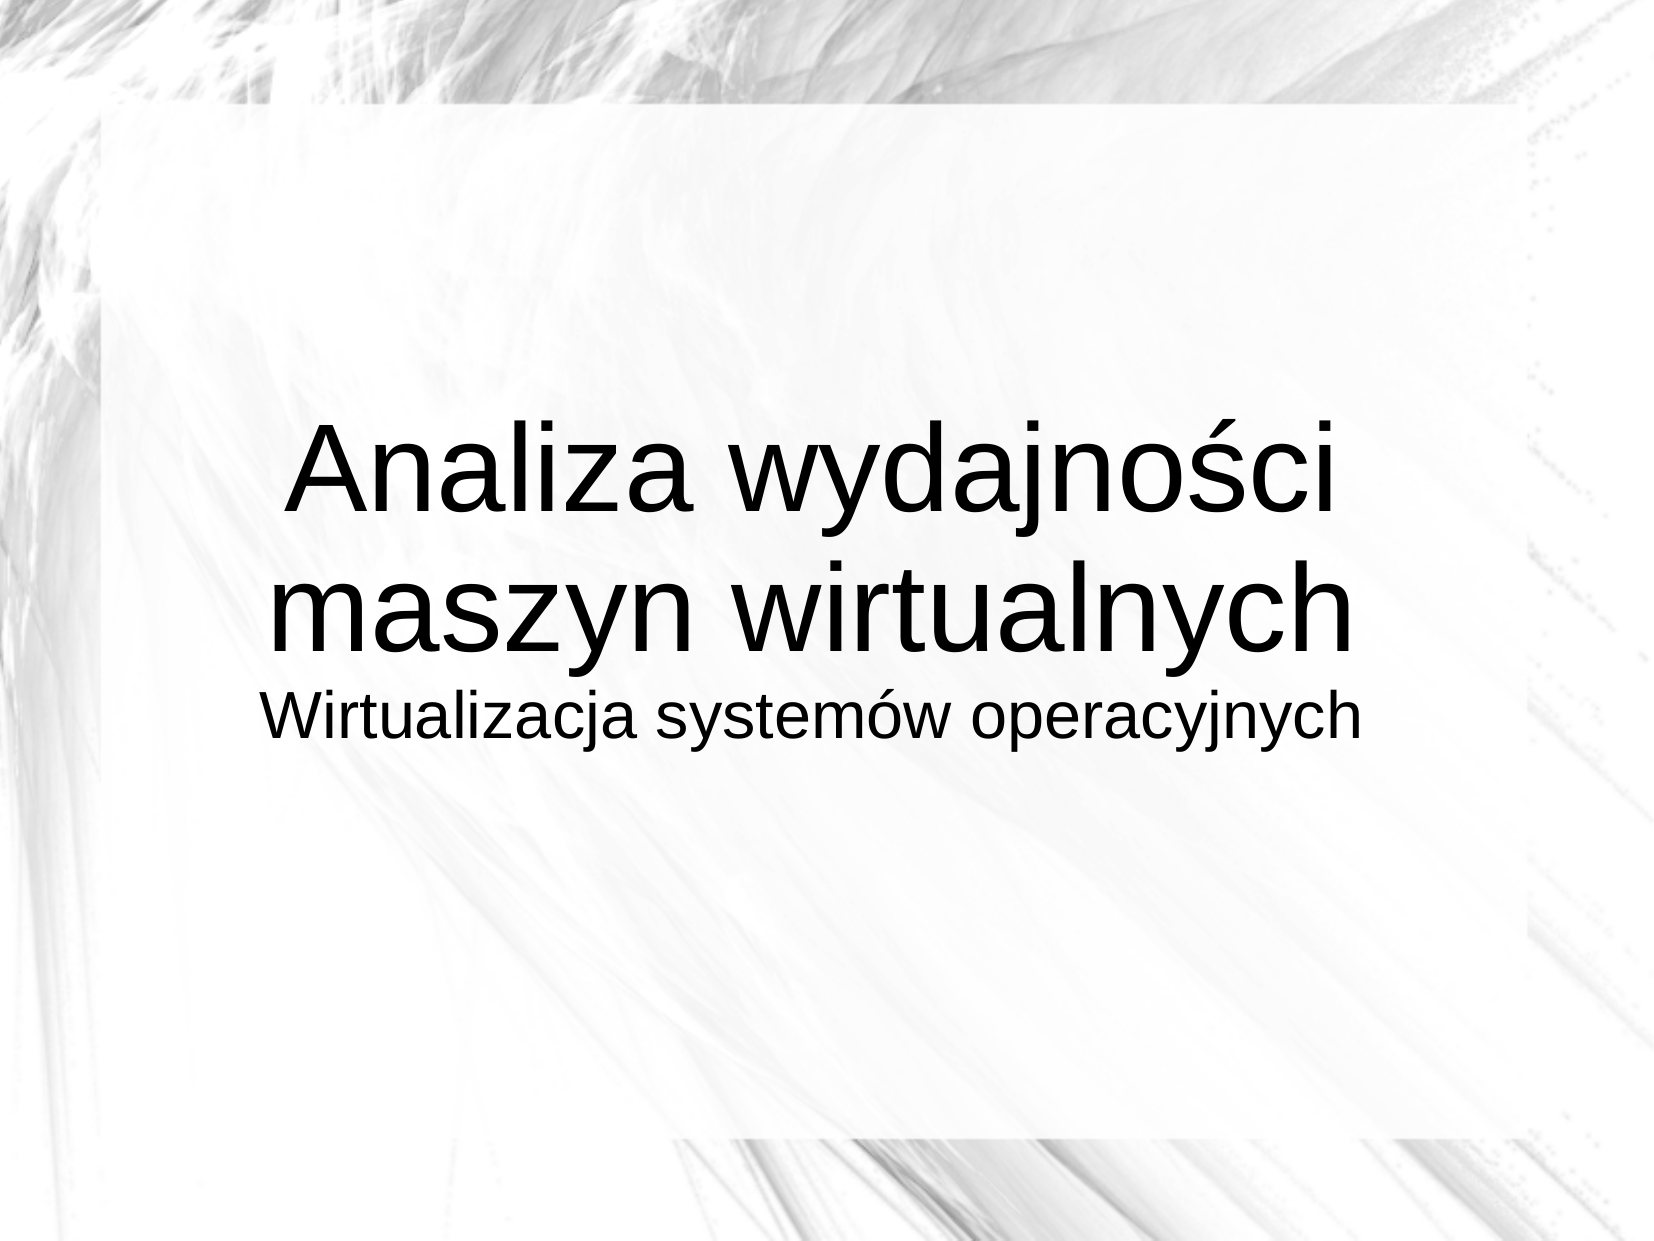

# Analiza wydajności maszyn wirtualnych
Wirtualizacja systemów operacyjnych